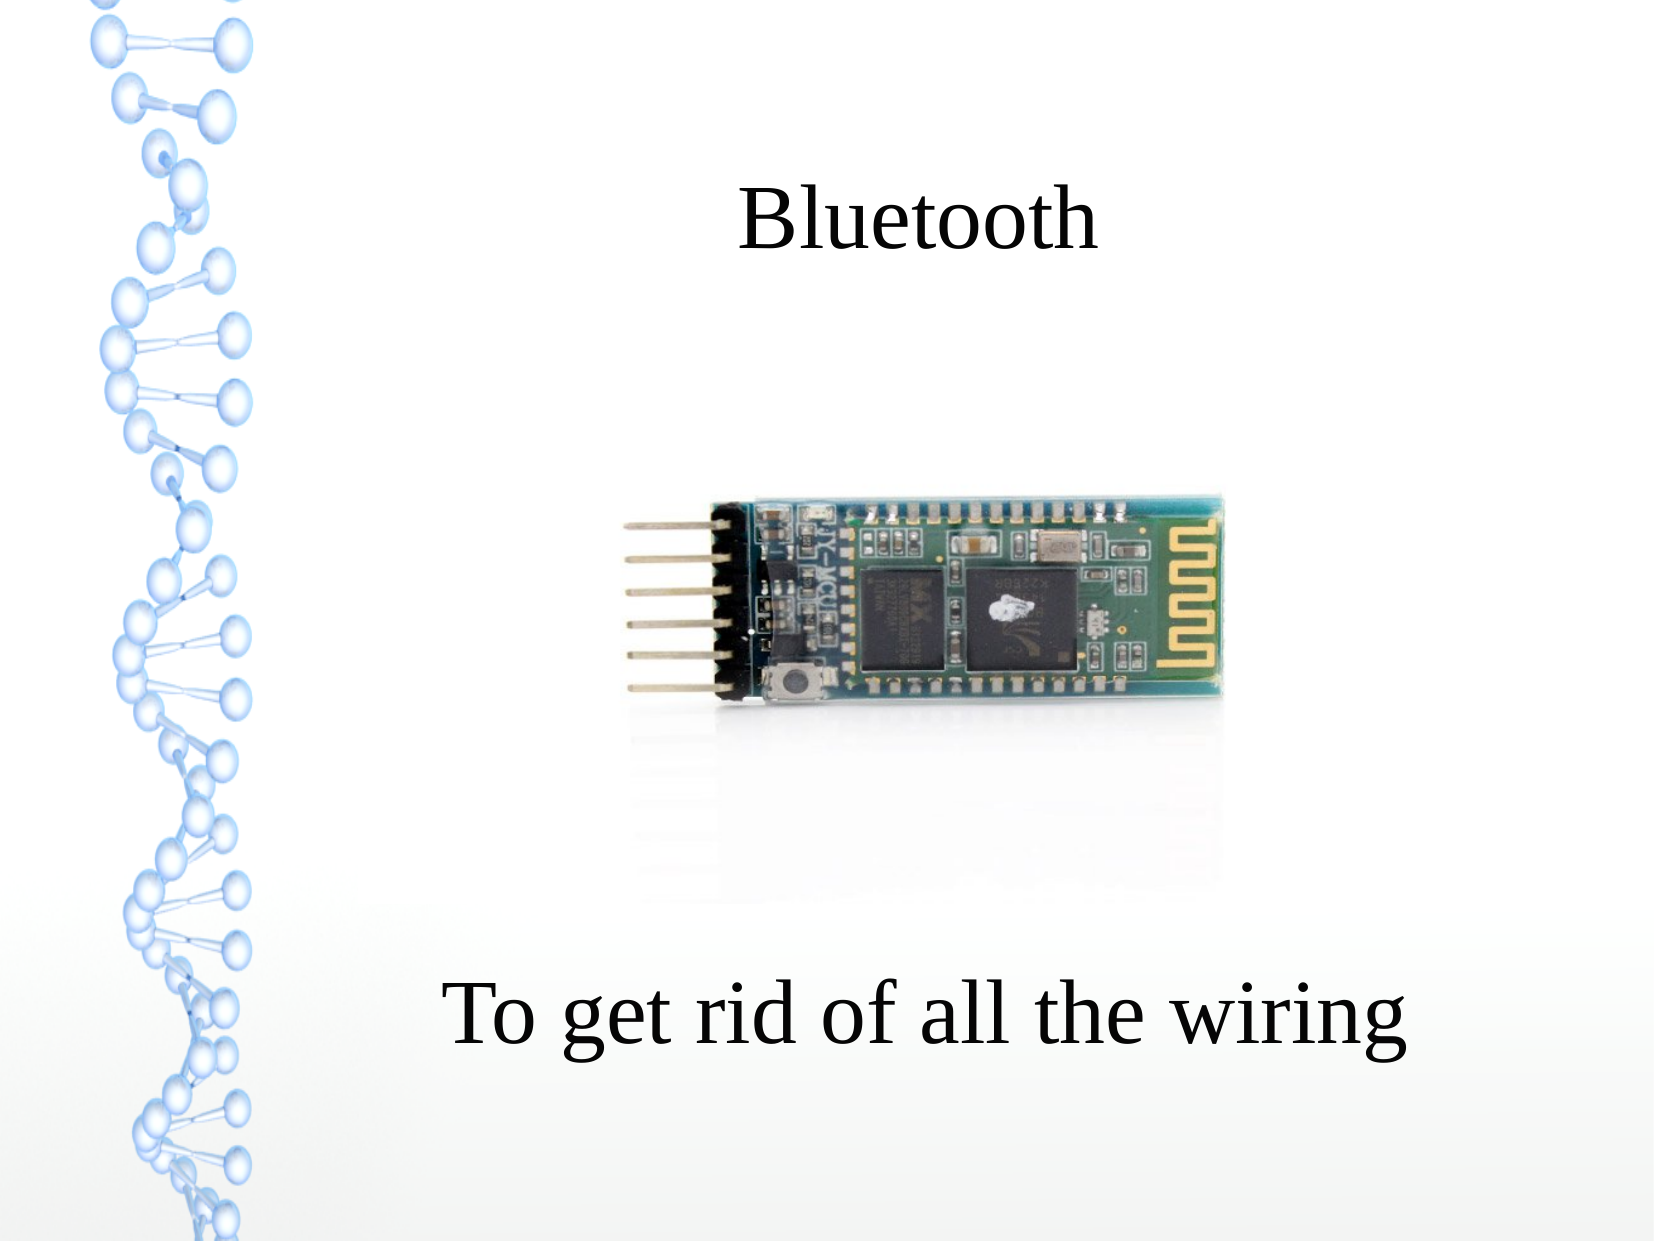

# Bluetooth
To get rid of all the wiring